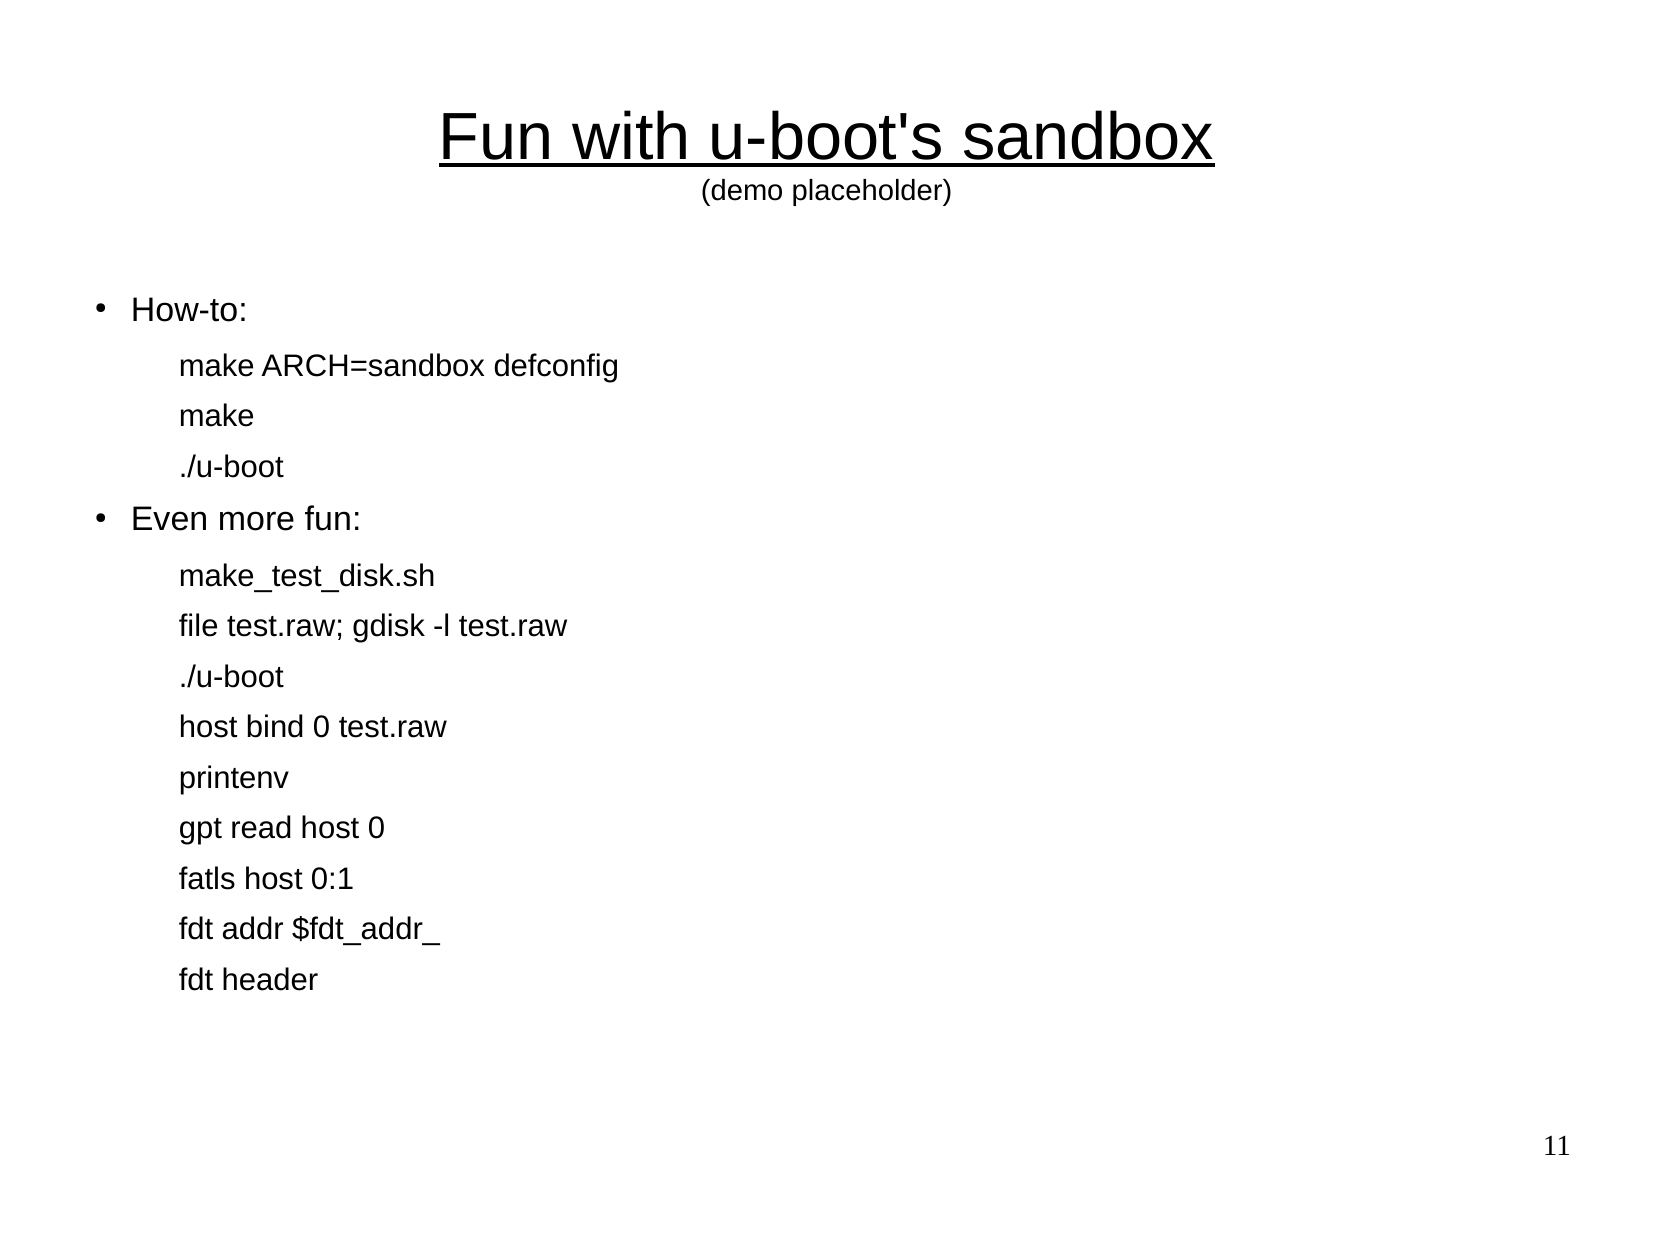

# Fun with u-boot's sandbox (demo placeholder)
How-to:
make ARCH=sandbox defconfig
make
./u-boot
Even more fun:
make_test_disk.sh
file test.raw; gdisk -l test.raw
./u-boot
host bind 0 test.raw
printenv
gpt read host 0
fatls host 0:1
fdt addr $fdt_addr_
fdt header
11